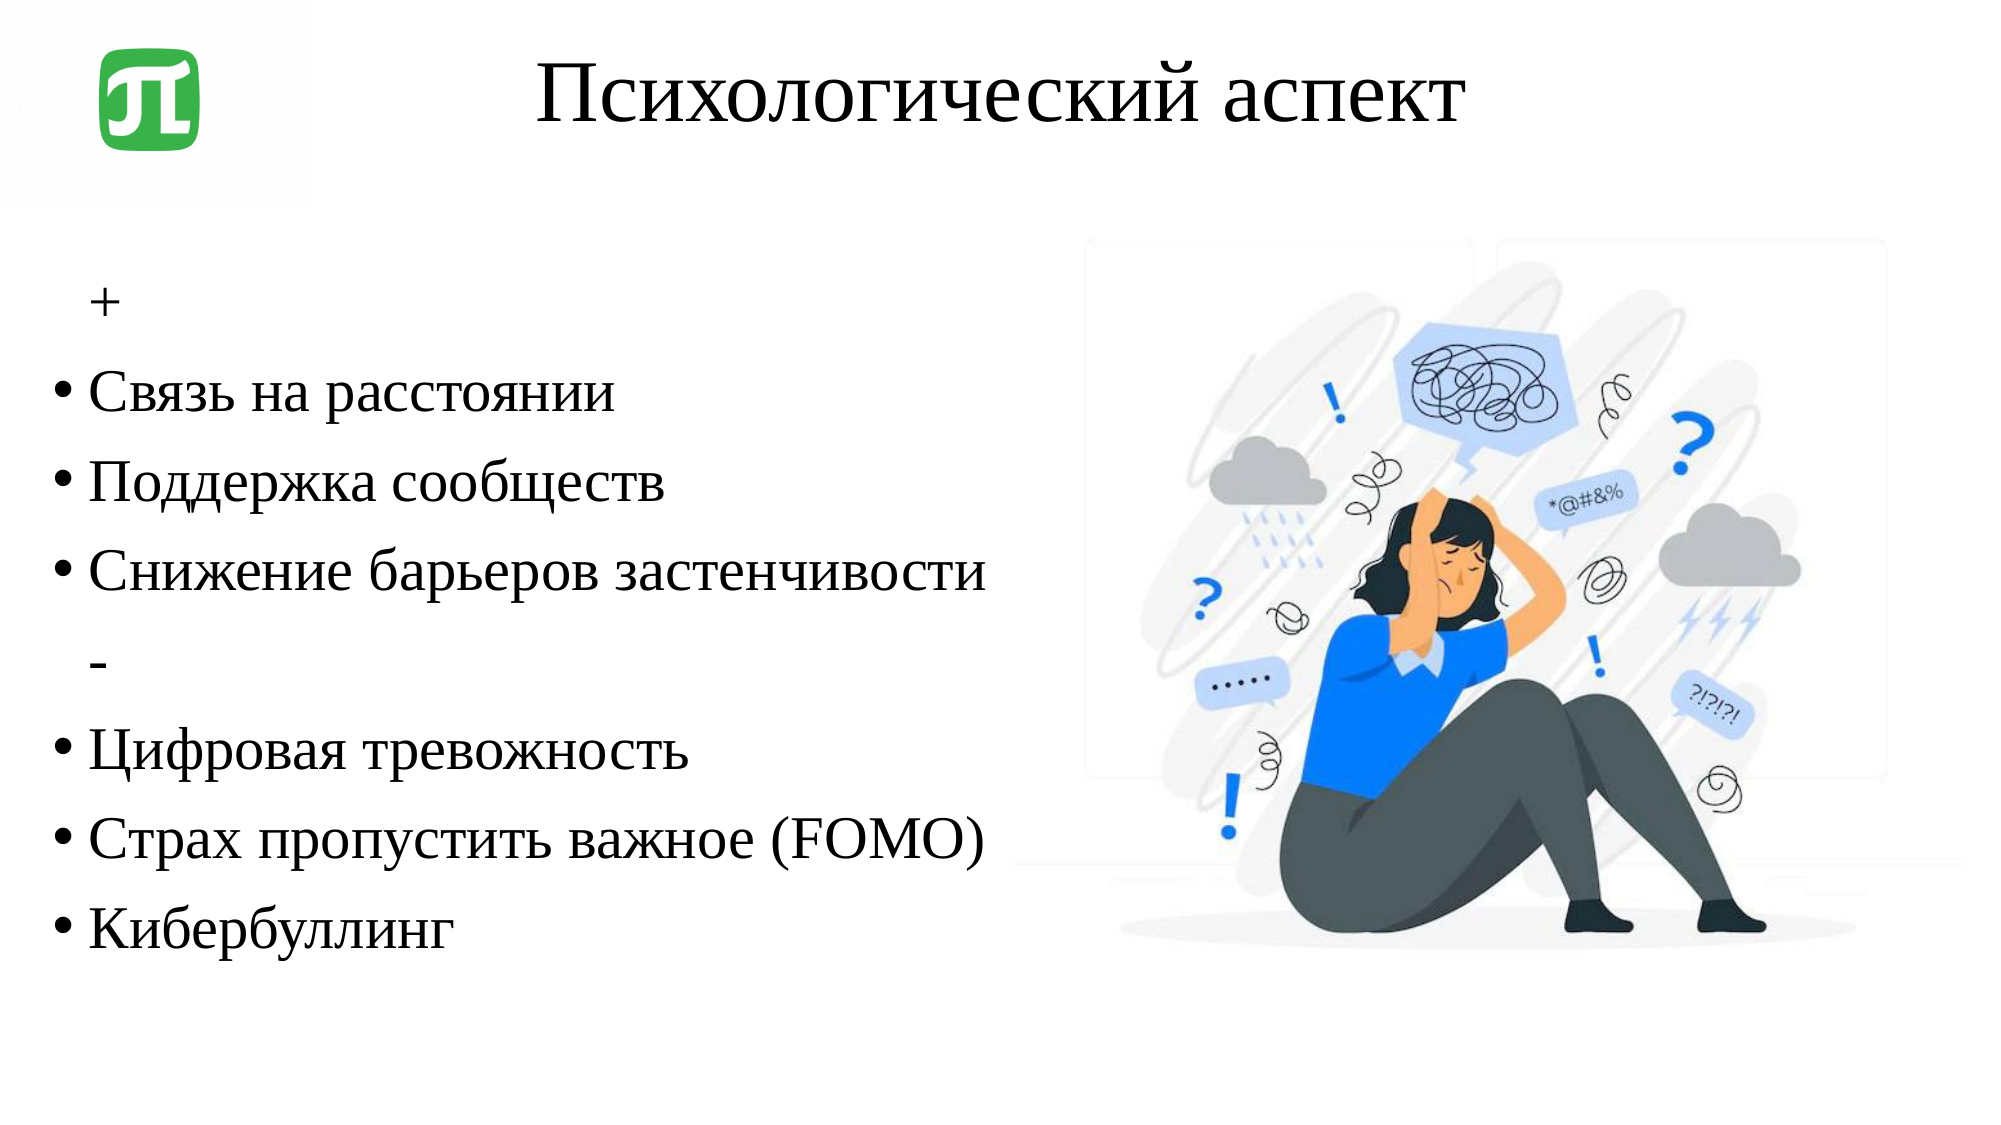

# Психологический аспект
+
Связь на расстоянии
Поддержка сообществ
Снижение барьеров застенчивости
-
Цифровая тревожность
Страх пропустить важное (FOMO)
Кибербуллинг